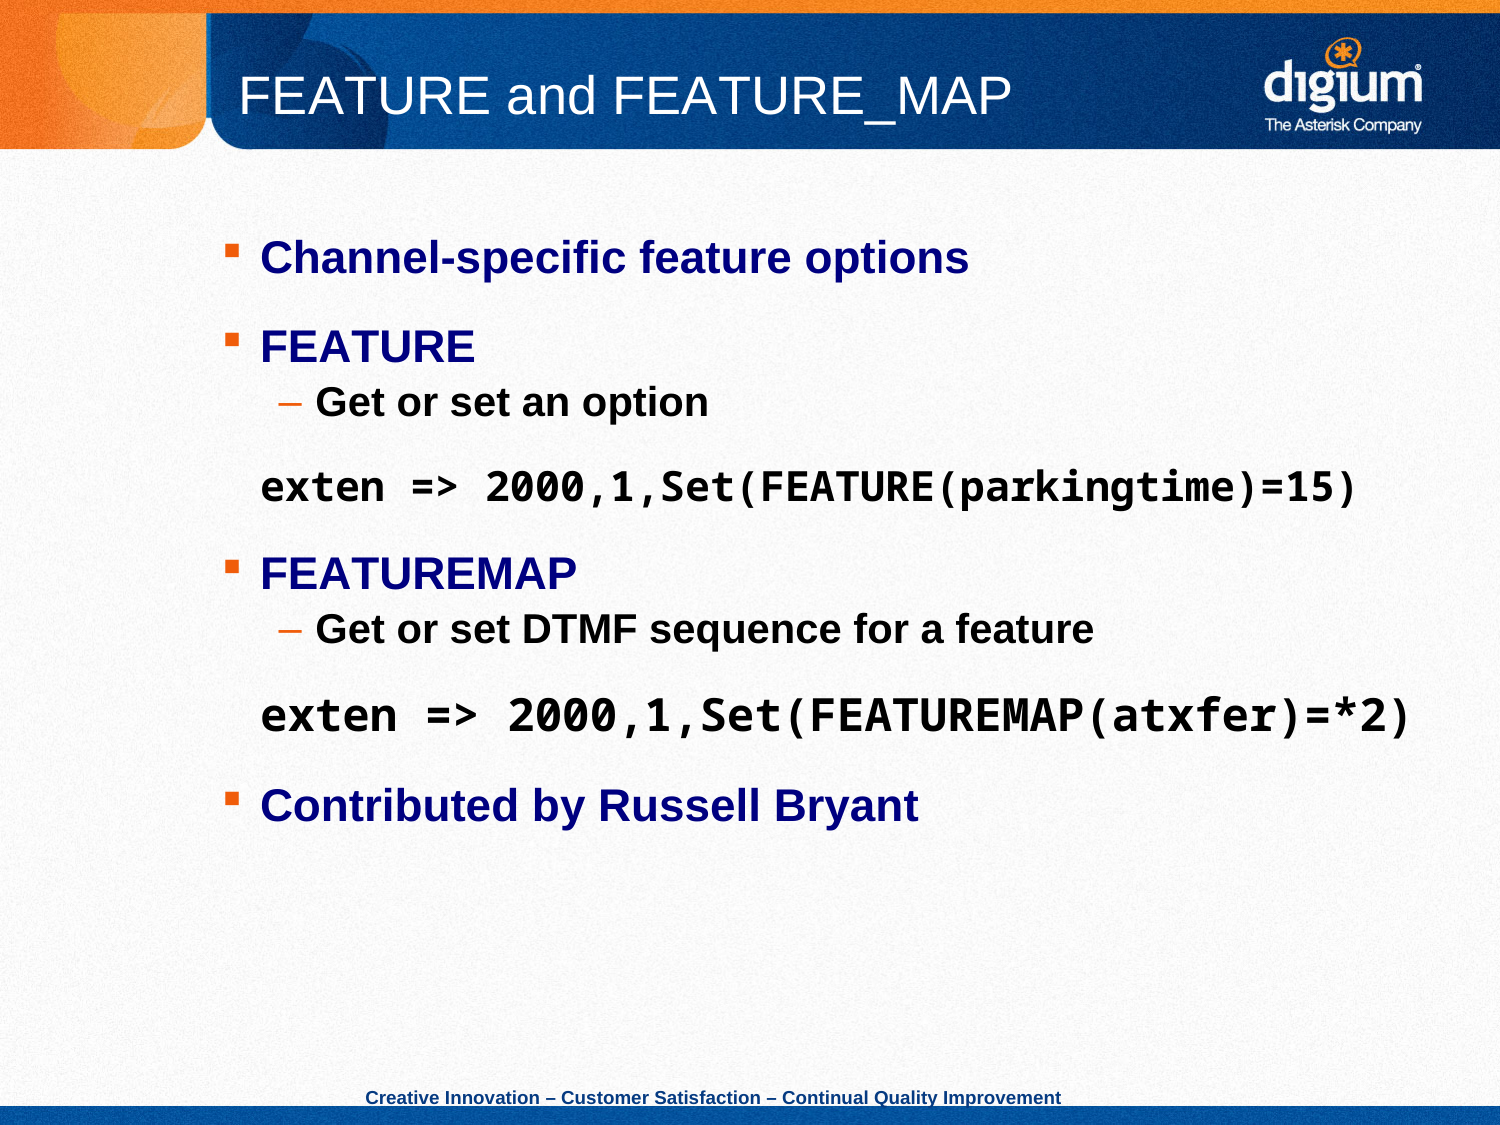

# FEATURE and FEATURE_MAP
Channel-specific feature options
FEATURE
Get or set an option
exten => 2000,1,Set(FEATURE(parkingtime)=15)
FEATUREMAP
Get or set DTMF sequence for a feature
exten => 2000,1,Set(FEATUREMAP(atxfer)=*2)
Contributed by Russell Bryant